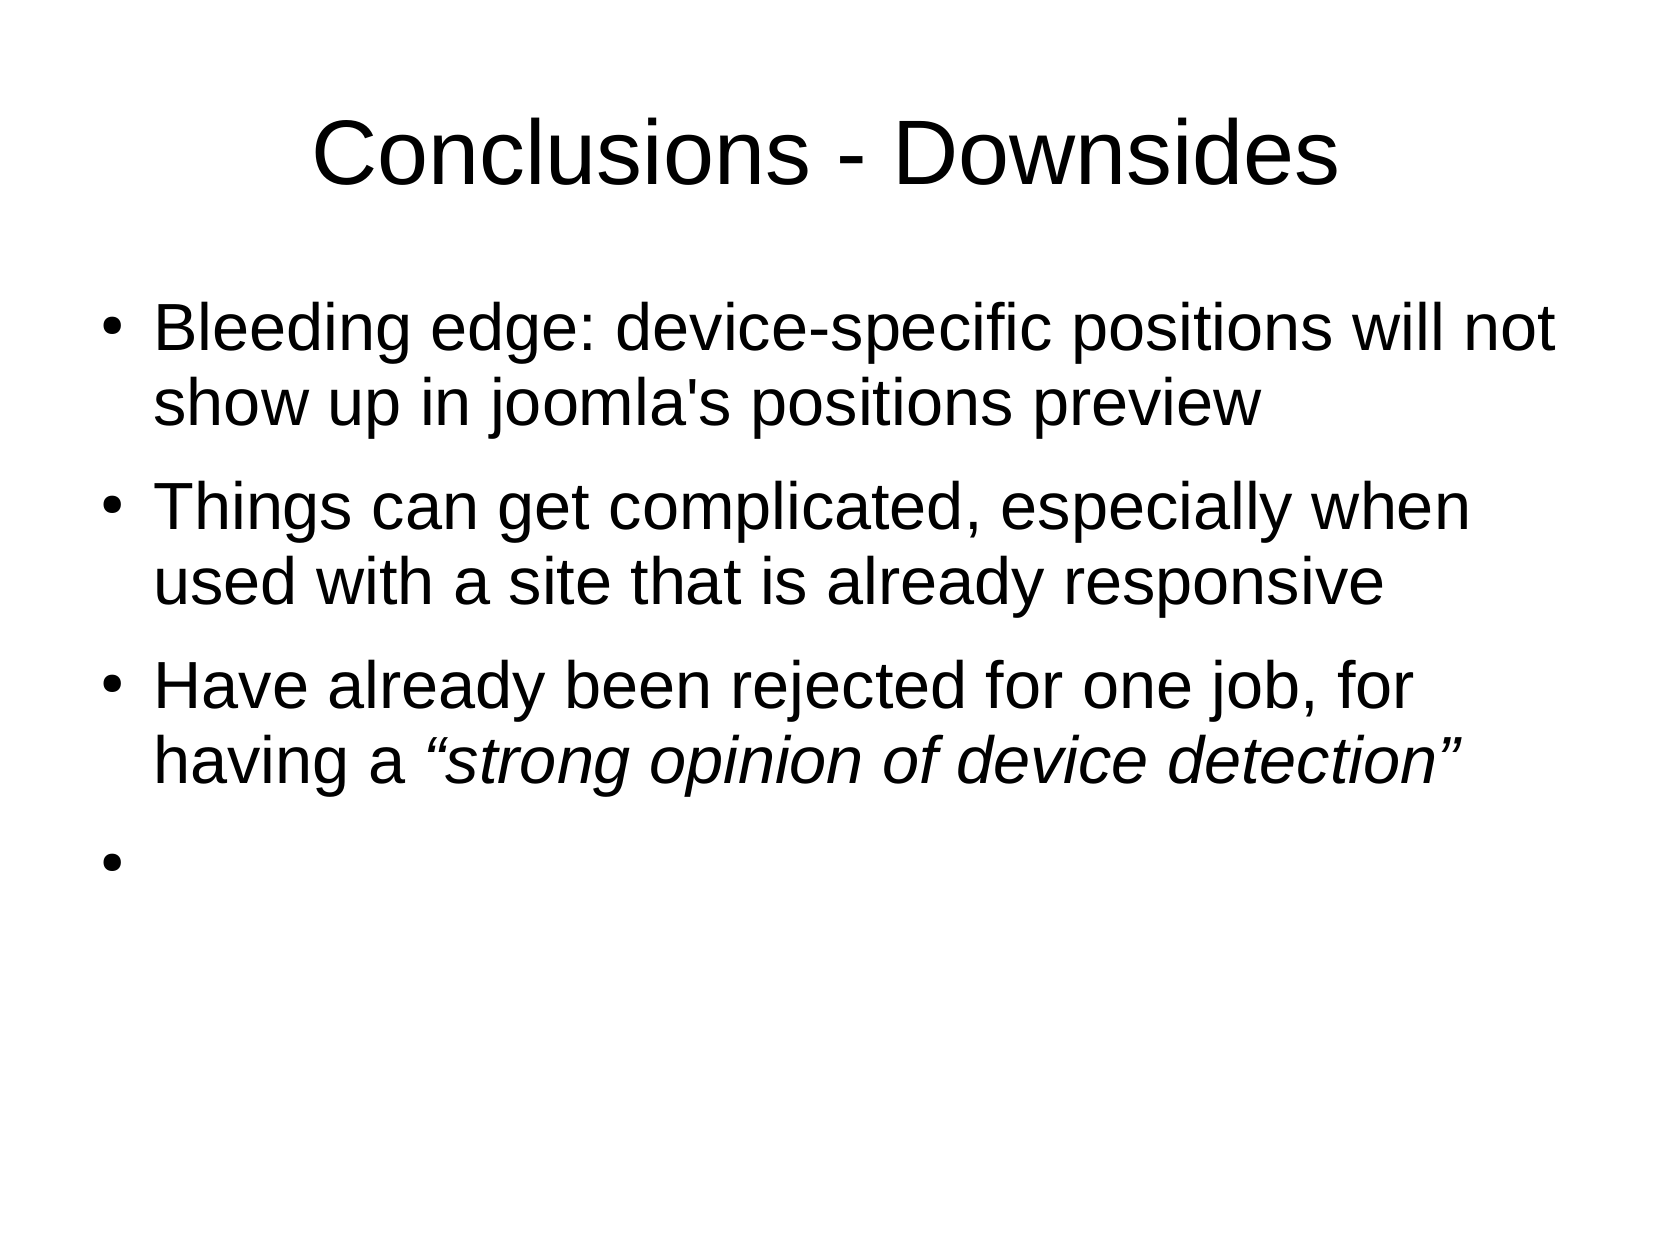

# Conclusions - Downsides
Bleeding edge: device-specific positions will not show up in joomla's positions preview
Things can get complicated, especially when used with a site that is already responsive
Have already been rejected for one job, for having a “strong opinion of device detection”